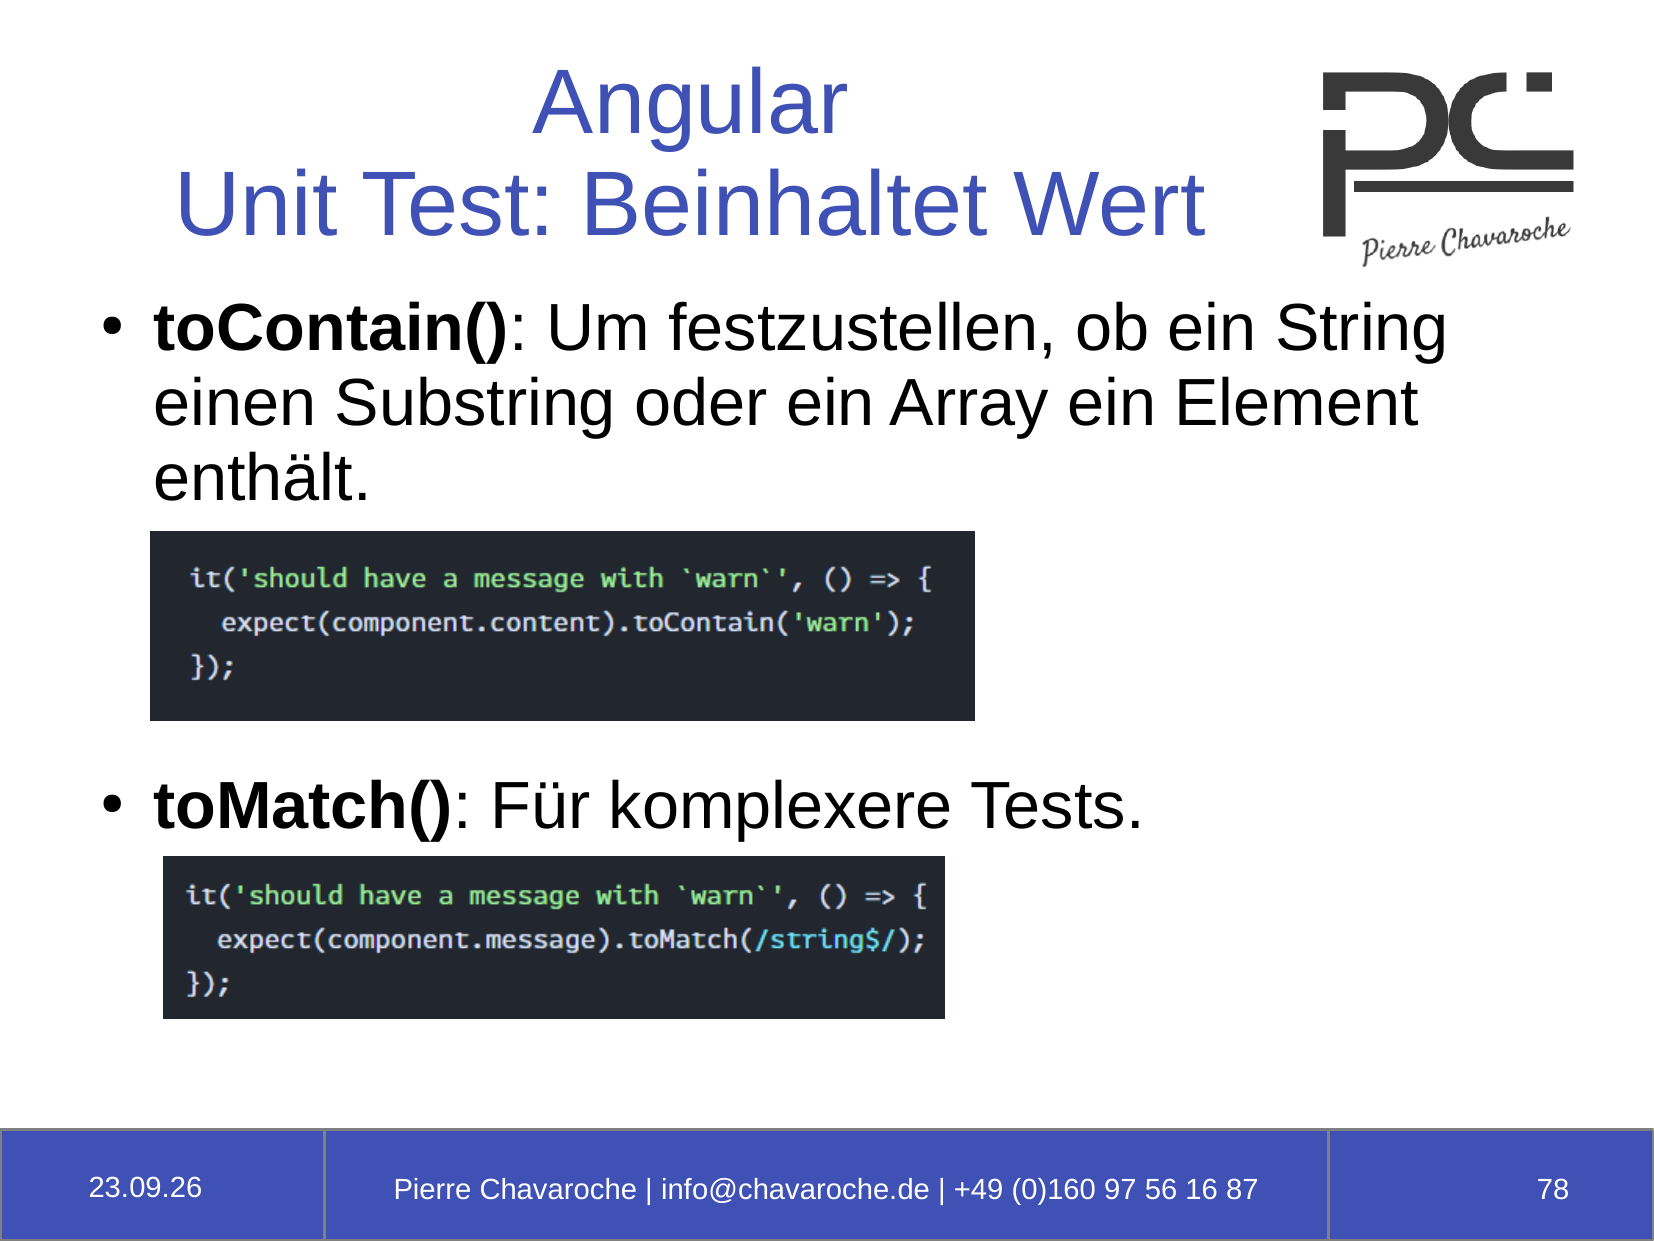

# Angular Unit Test: Beinhaltet Wert
toContain(): Um festzustellen, ob ein String einen Substring oder ein Array ein Element enthält.
toMatch(): Für komplexere Tests.
Pierre Chavaroche | info@chavaroche.de | +49 (0)160 97 56 16 87
78